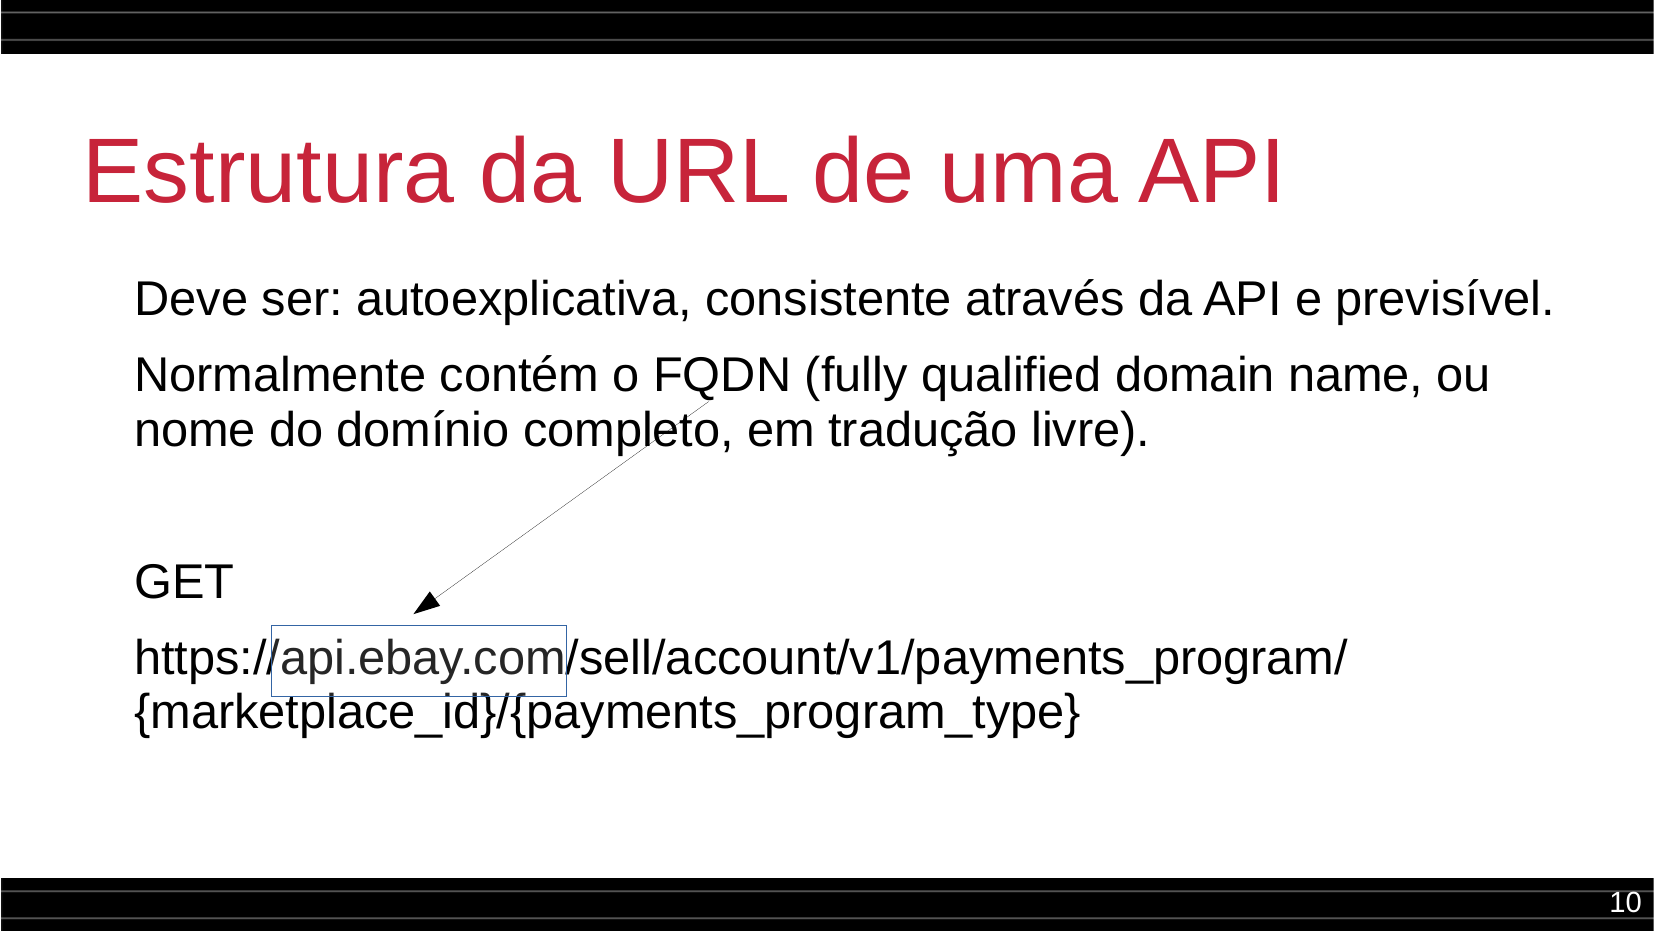

# Estrutura da URL de uma API
Deve ser: autoexplicativa, consistente através da API e previsível.
Normalmente contém o FQDN (fully qualified domain name, ou nome do domínio completo, em tradução livre).
GET
https://api.ebay.com/sell/account/v1/payments_program/{marketplace_id}/{payments_program_type}